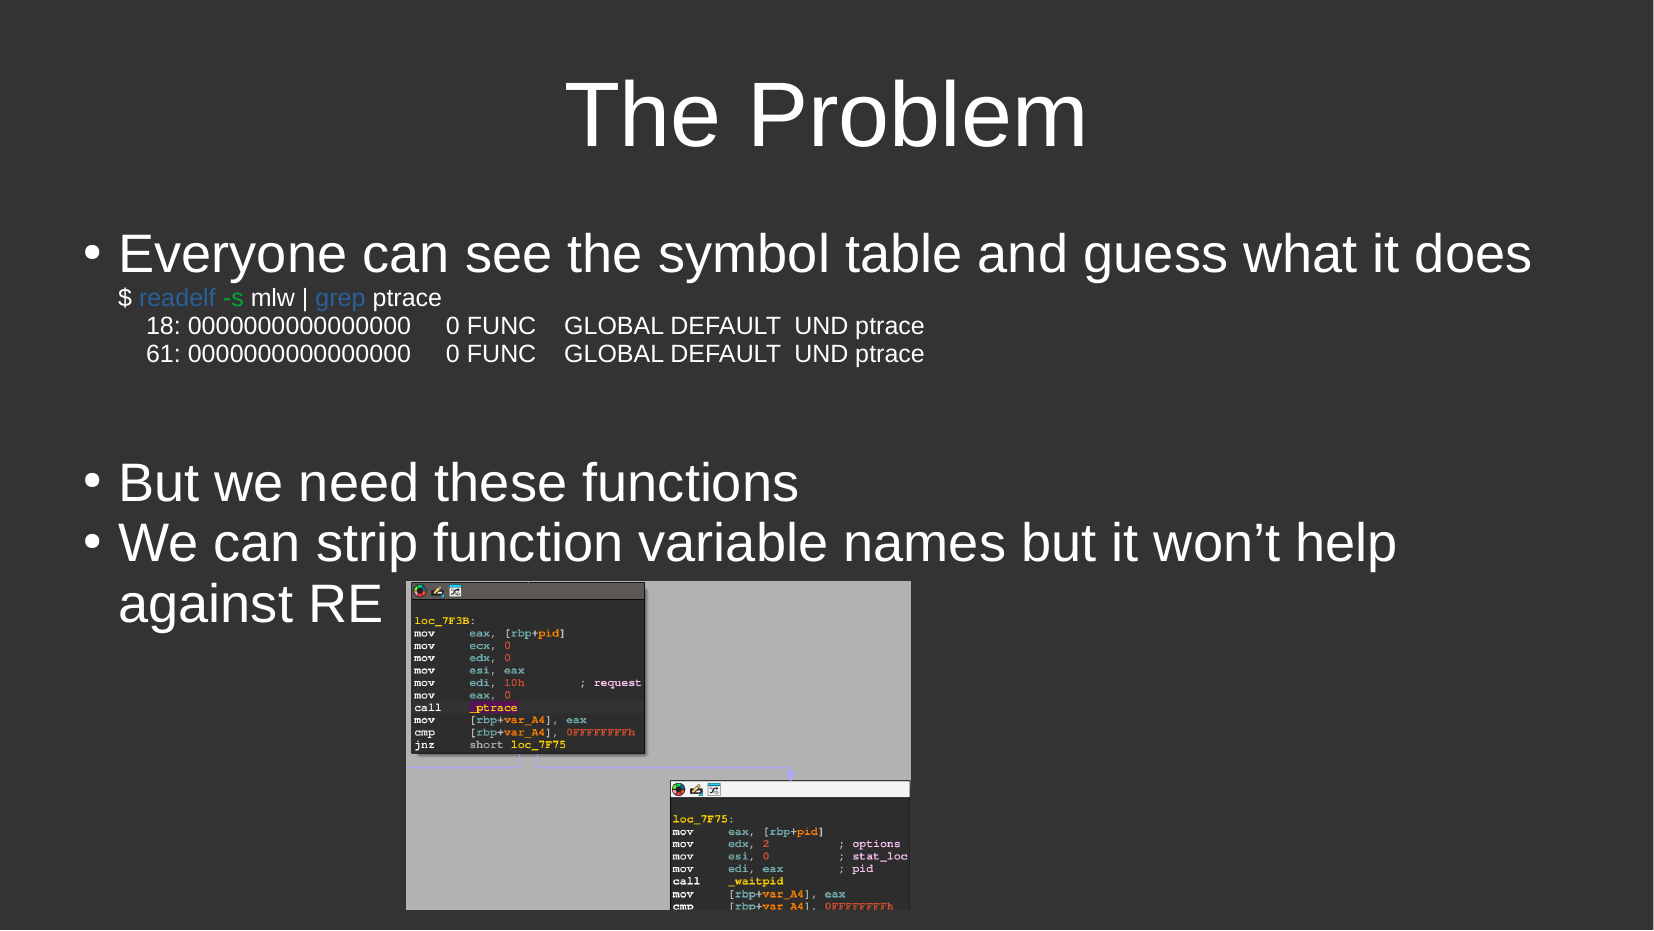

# The Problem
Everyone can see the symbol table and guess what it does
$ readelf -s mlw | grep ptrace
 18: 0000000000000000 0 FUNC GLOBAL DEFAULT UND ptrace
 61: 0000000000000000 0 FUNC GLOBAL DEFAULT UND ptrace
But we need these functions
We can strip function variable names but it won’t help against RE